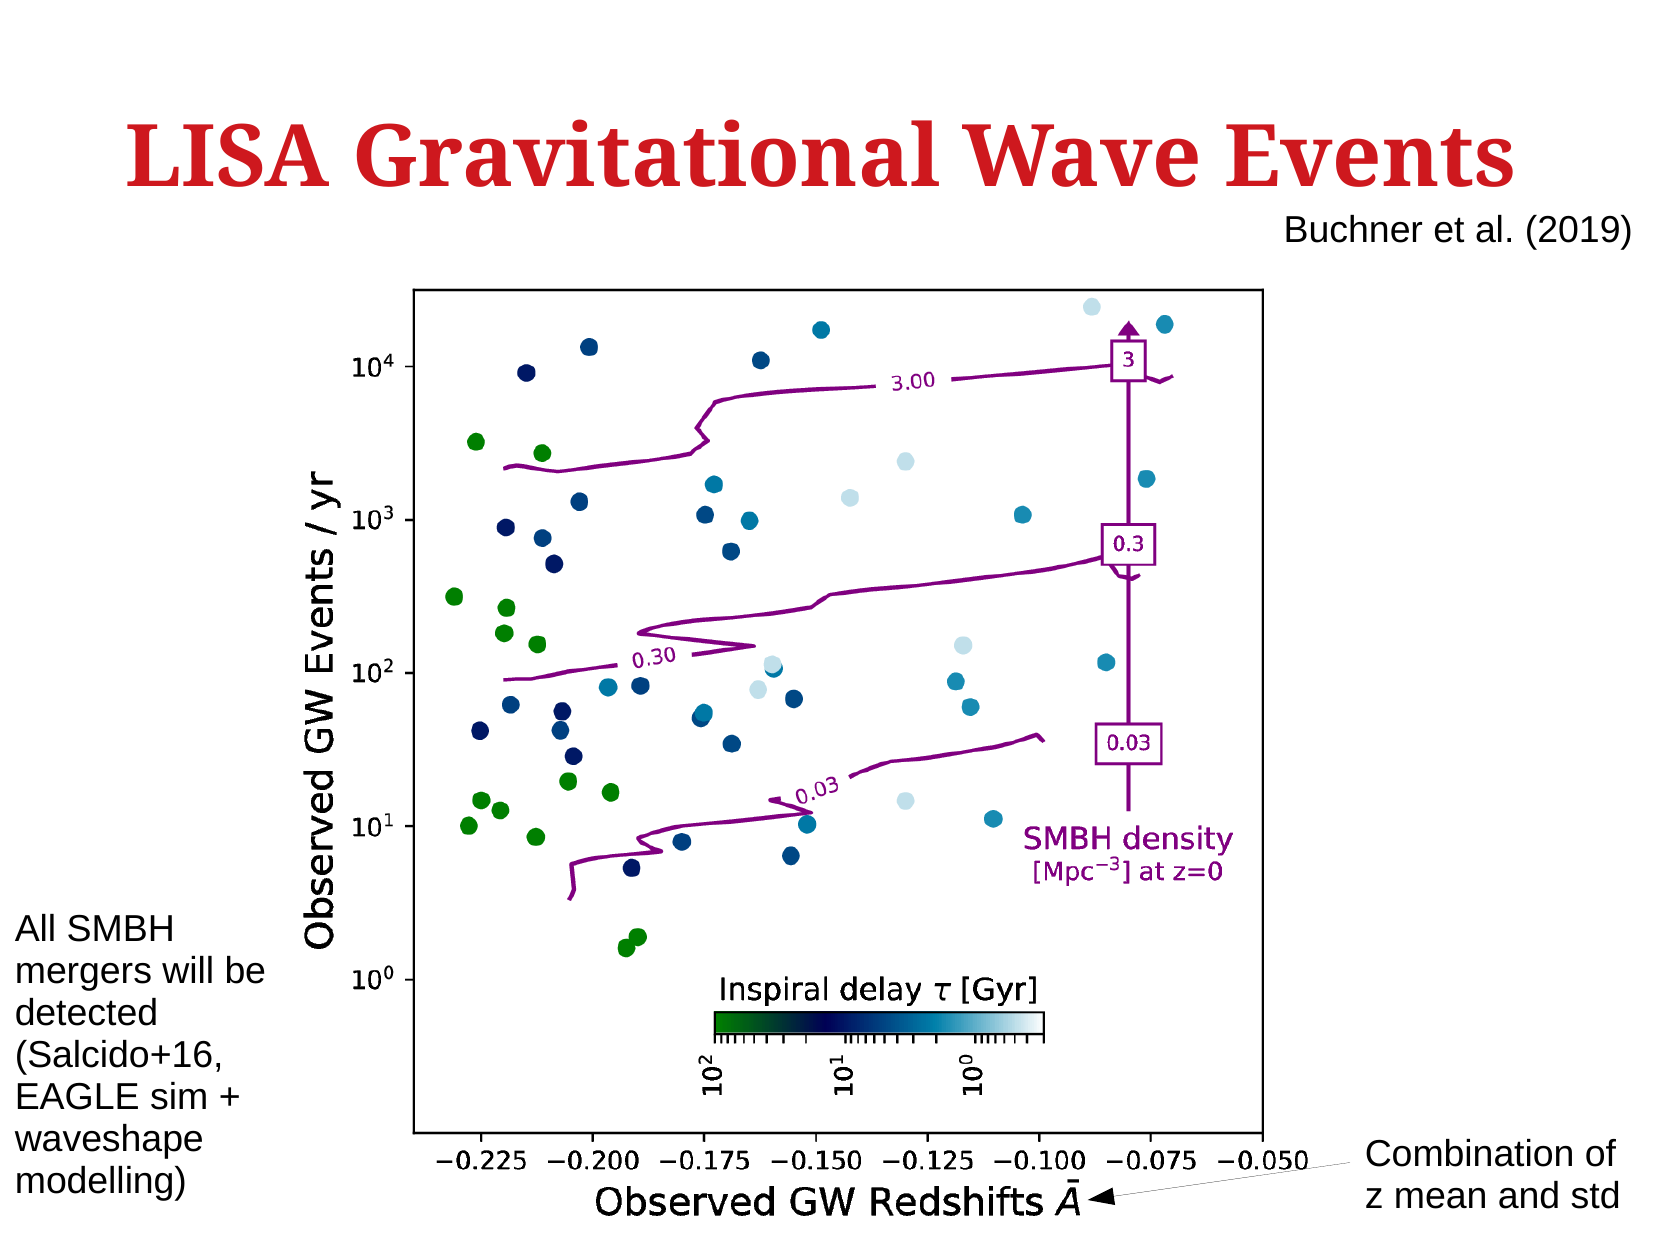

# LISA Gravitational Wave Events
Buchner et al. (2019)
All SMBH mergers will be detected
(Salcido+16, EAGLE sim + waveshape modelling)
Combination of z mean and std